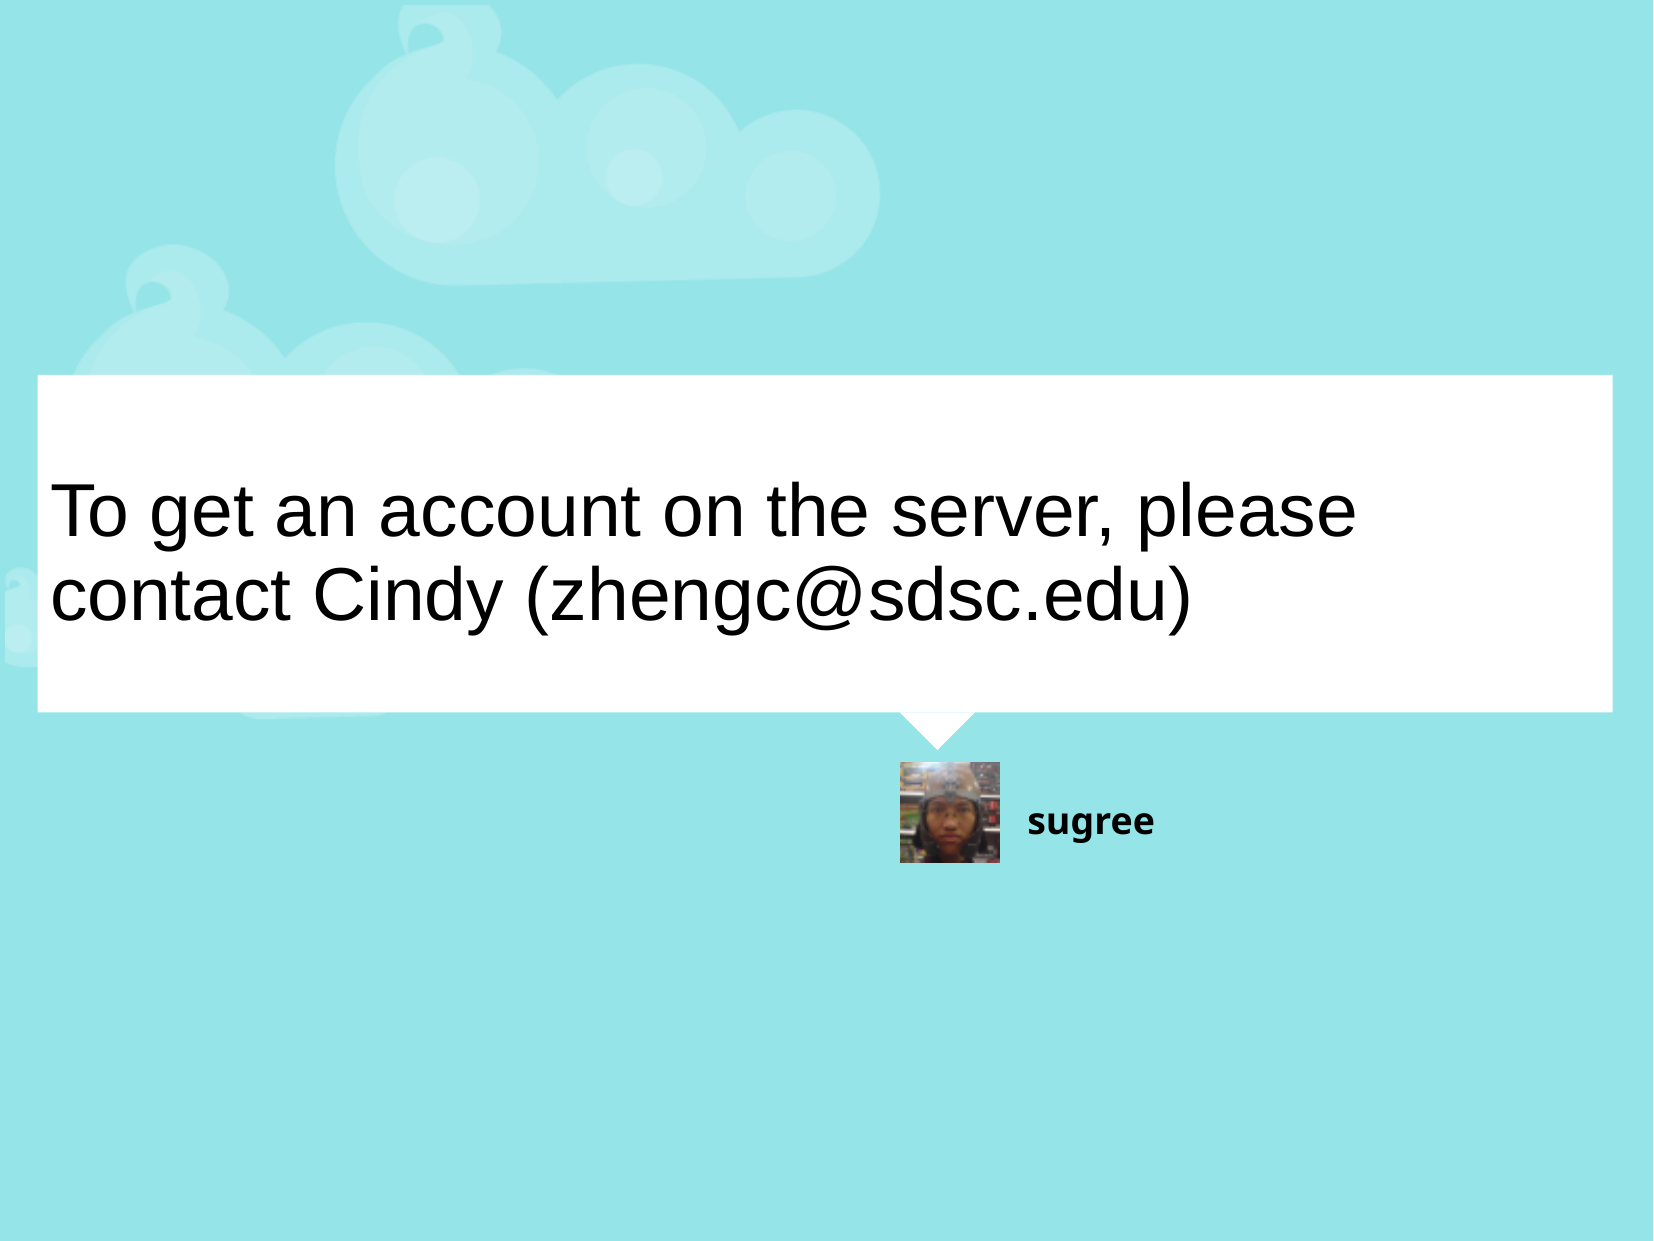

# To get an account on the server, please contact Cindy (zhengc@sdsc.edu)